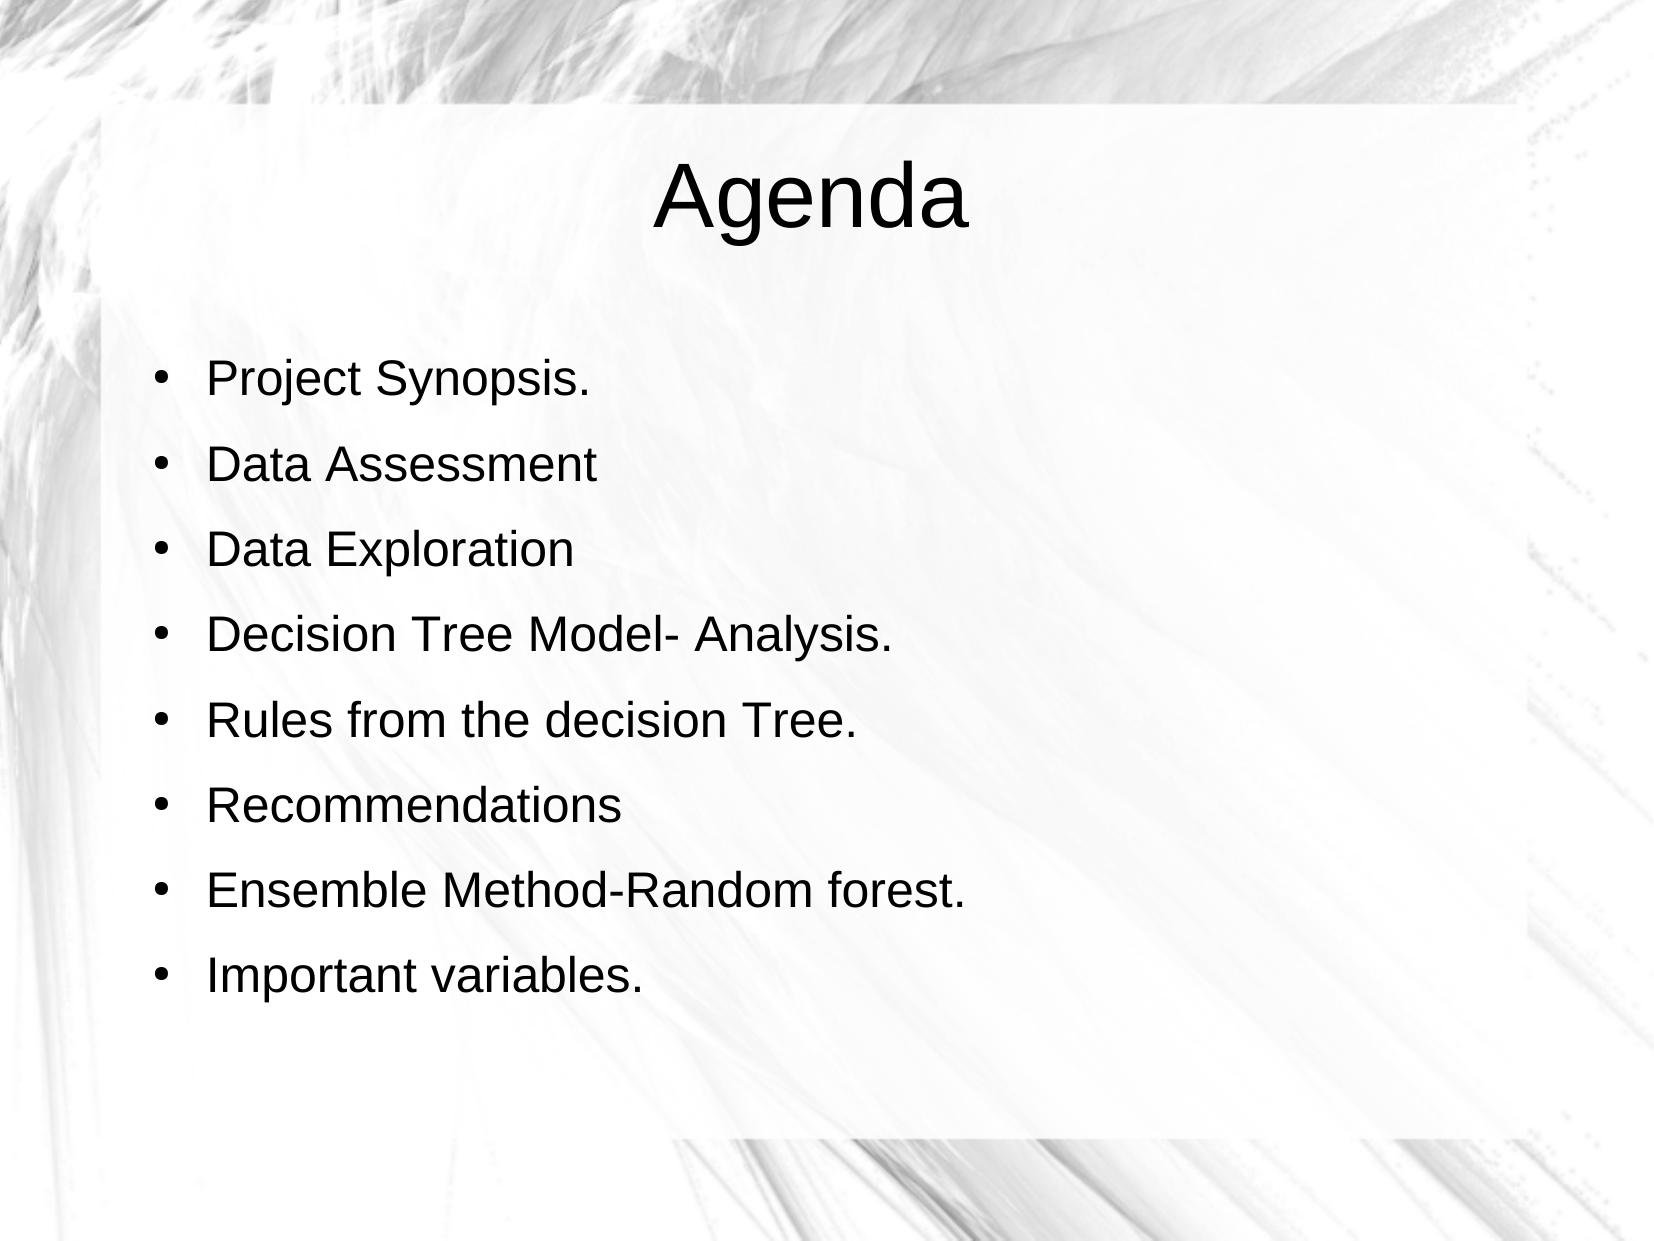

# Agenda
Project Synopsis.
Data Assessment
Data Exploration
Decision Tree Model- Analysis.
Rules from the decision Tree.
Recommendations
Ensemble Method-Random forest.
Important variables.